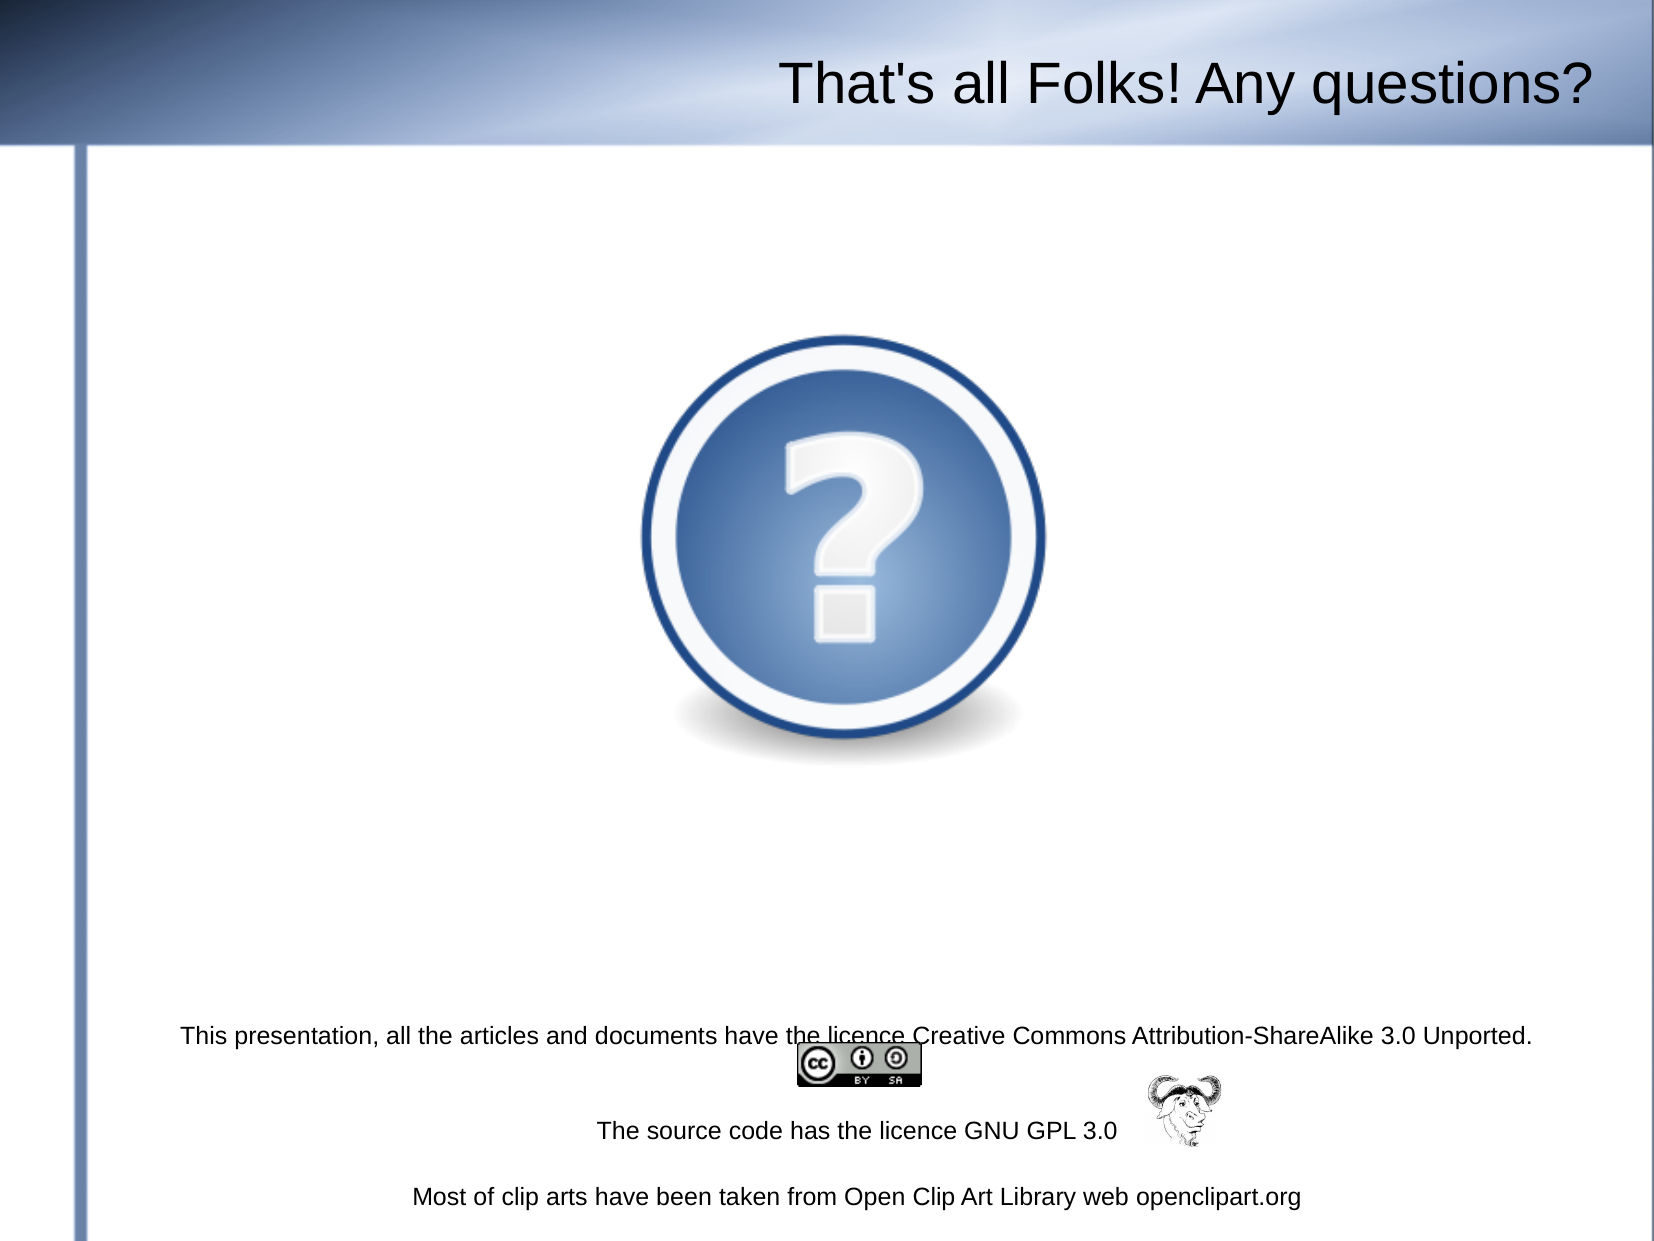

# That's all Folks! Any questions?
This presentation, all the articles and documents have the licence Creative Commons Attribution-ShareAlike 3.0 Unported.
The source code has the licence GNU GPL 3.0
Most of clip arts have been taken from Open Clip Art Library web openclipart.org